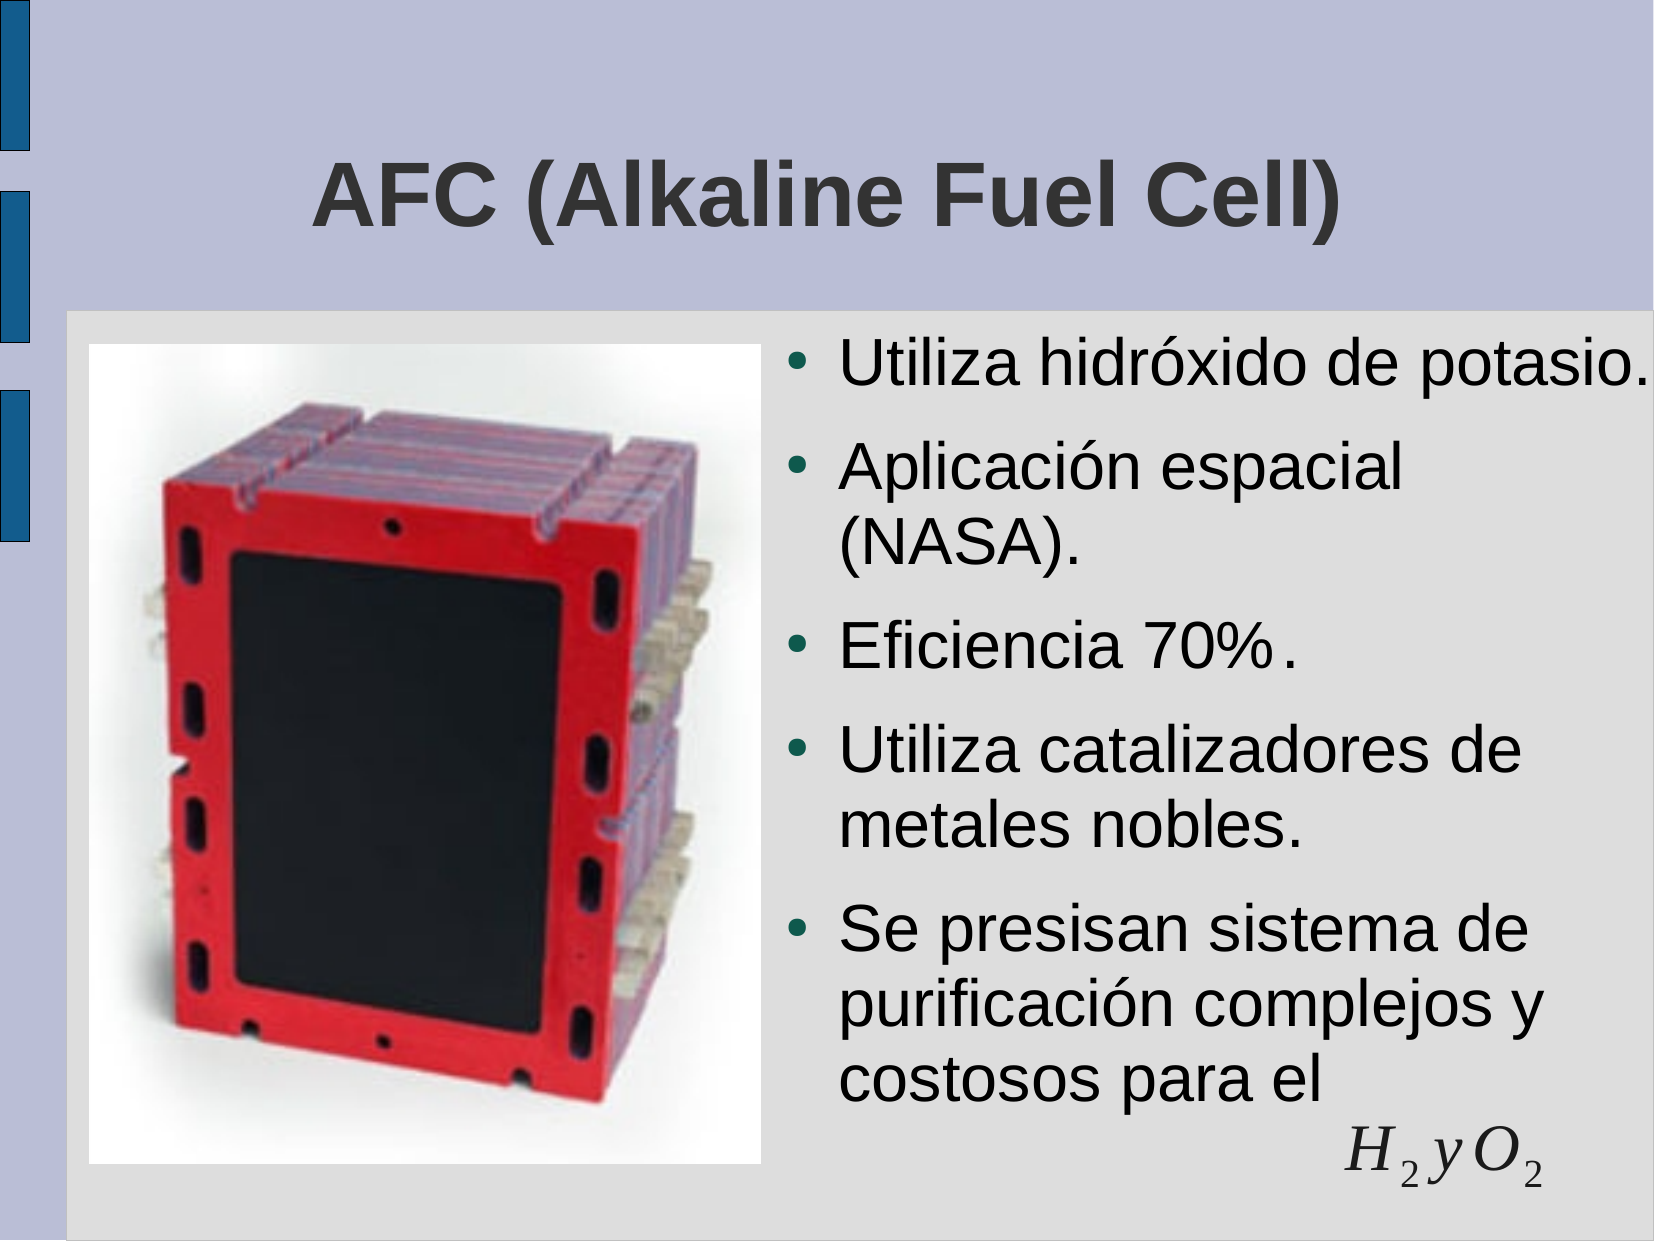

# AFC (Alkaline Fuel Cell)
Utiliza hidróxido de potasio.
Aplicación espacial (NASA).
Eficiencia 70%	.
Utiliza catalizadores de metales nobles.
Se presisan sistema de purificación complejos y costosos para el